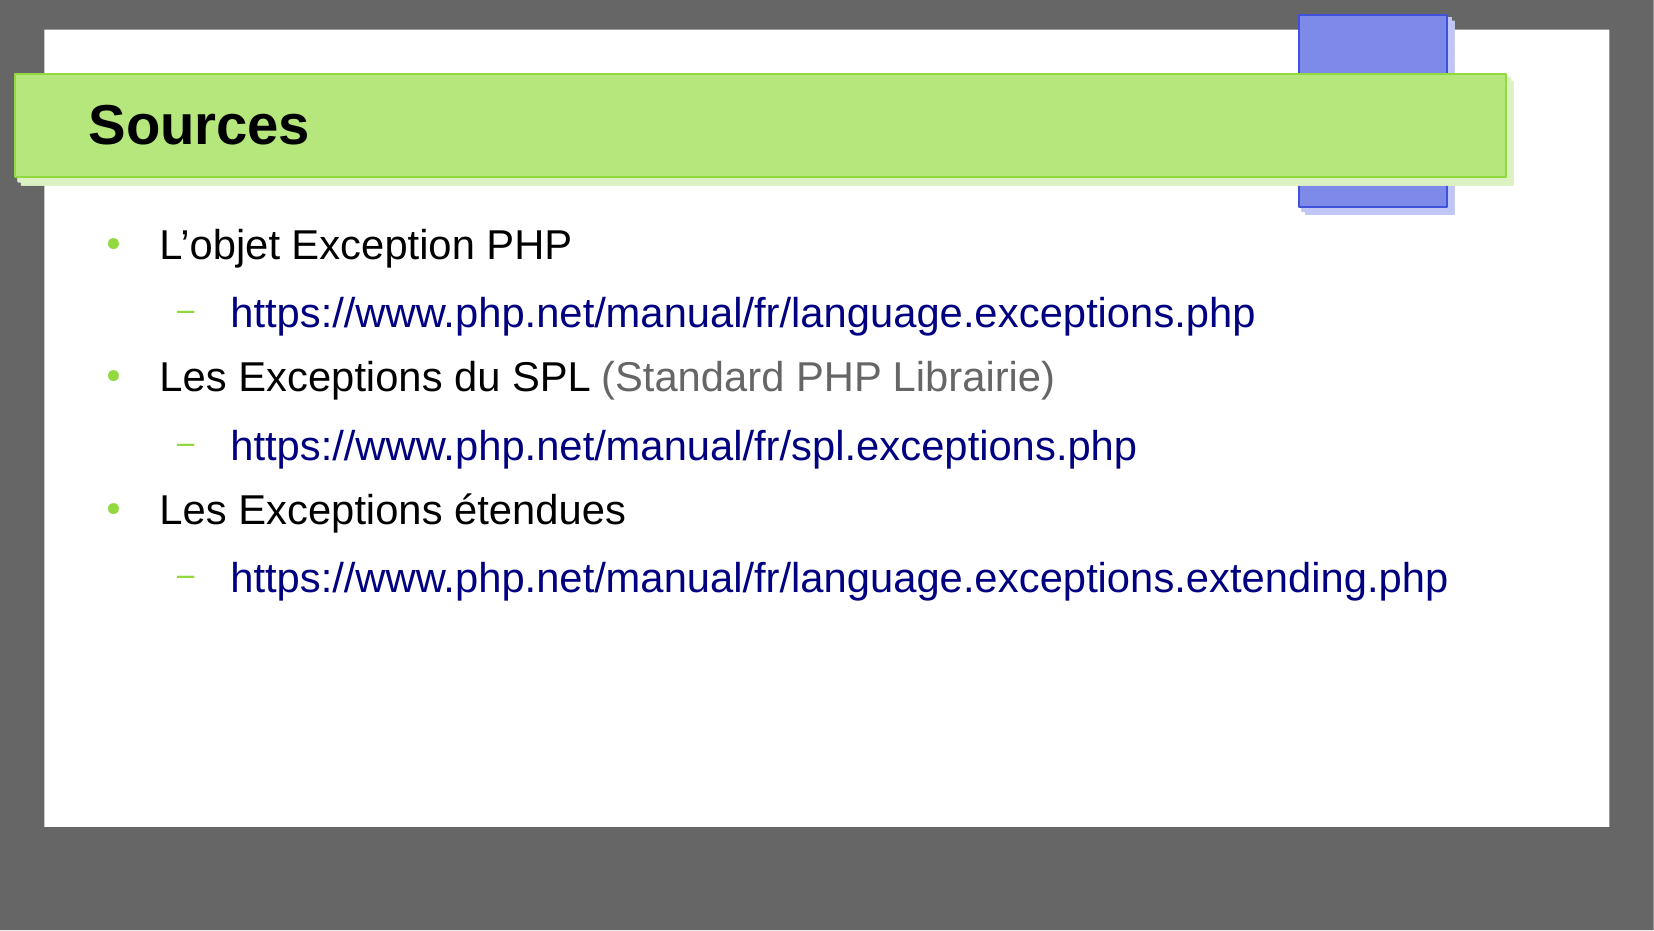

# Sources
L’objet Exception PHP
https://www.php.net/manual/fr/language.exceptions.php
Les Exceptions du SPL (Standard PHP Librairie)
https://www.php.net/manual/fr/spl.exceptions.php
Les Exceptions étendues
https://www.php.net/manual/fr/language.exceptions.extending.php